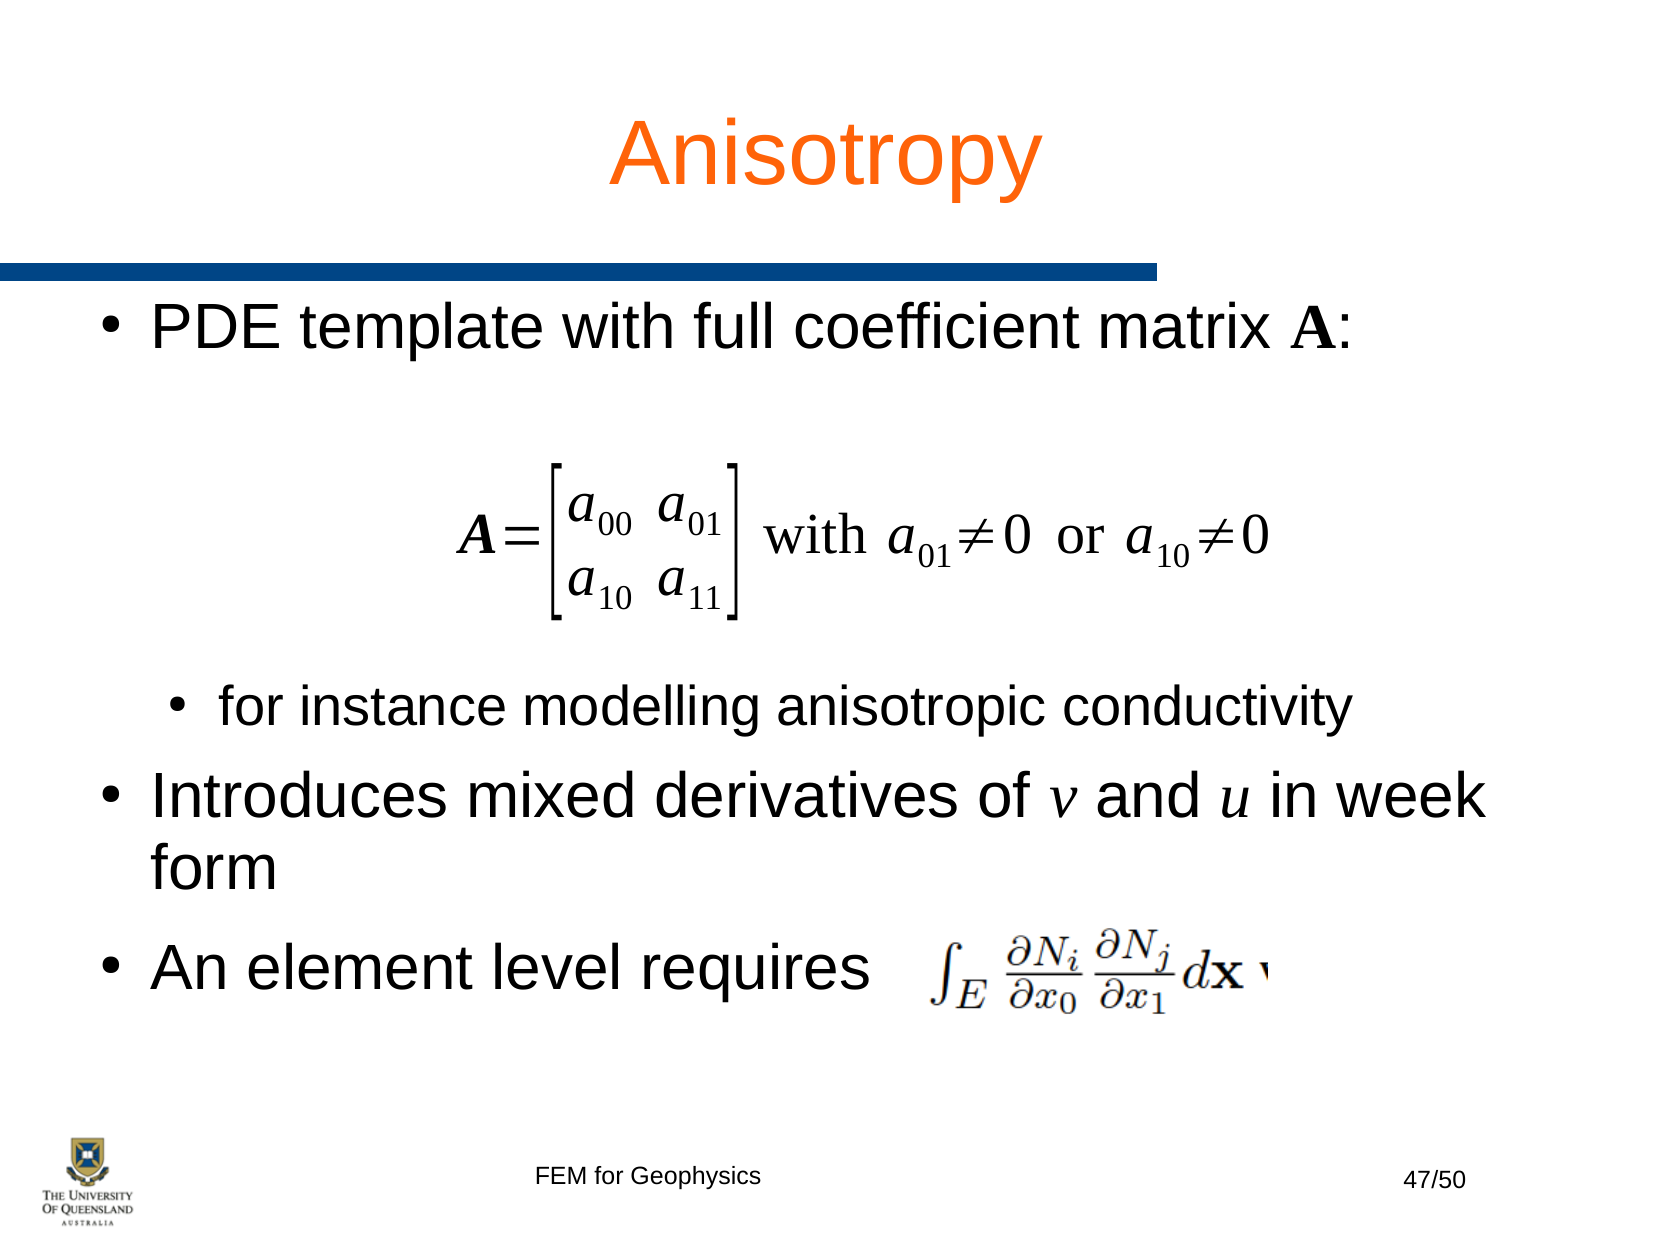

# Anisotropy
PDE template with full coefficient matrix A:
for instance modelling anisotropic conductivity
Introduces mixed derivatives of v and u in week form
An element level requires